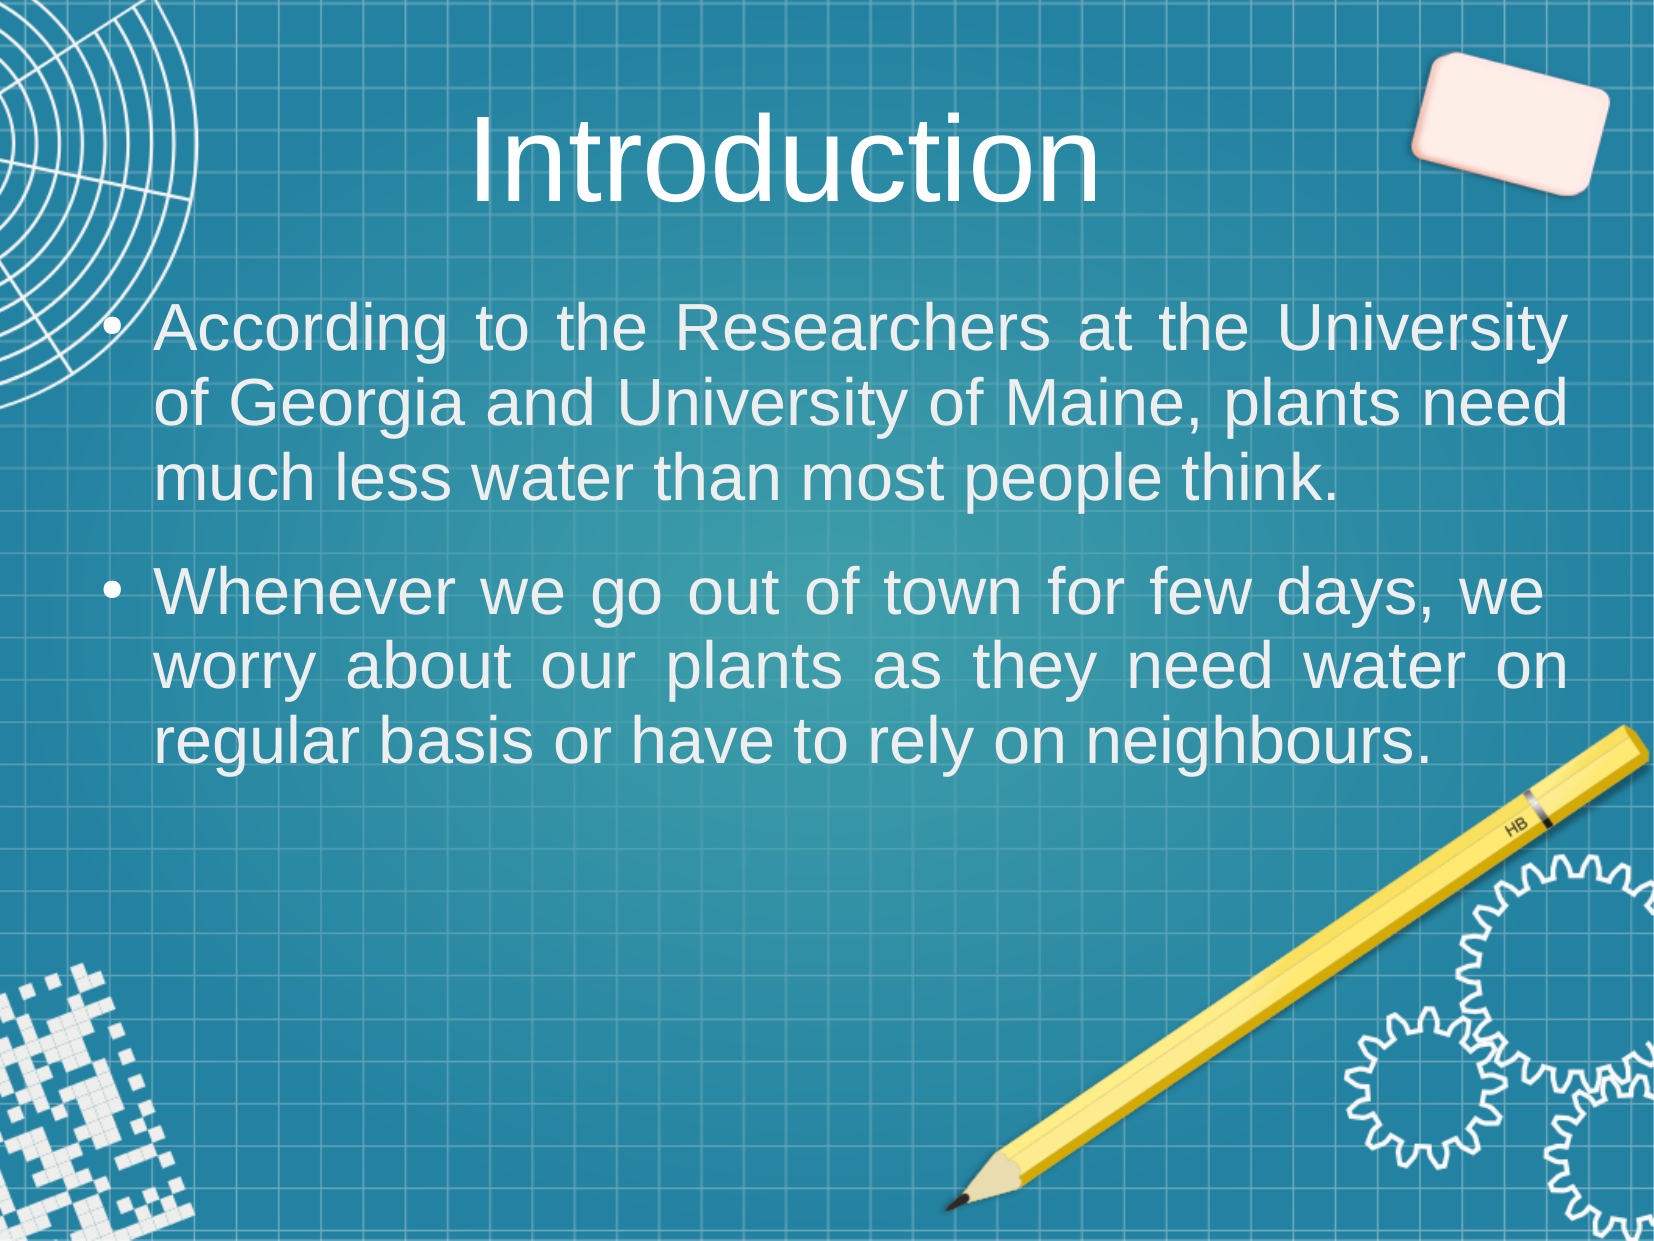

# Introduction
According to the Researchers at the University of Georgia and University of Maine, plants need much less water than most people think.
Whenever we go out of town for few days, we worry about our plants as they need water on regular basis or have to rely on neighbours.